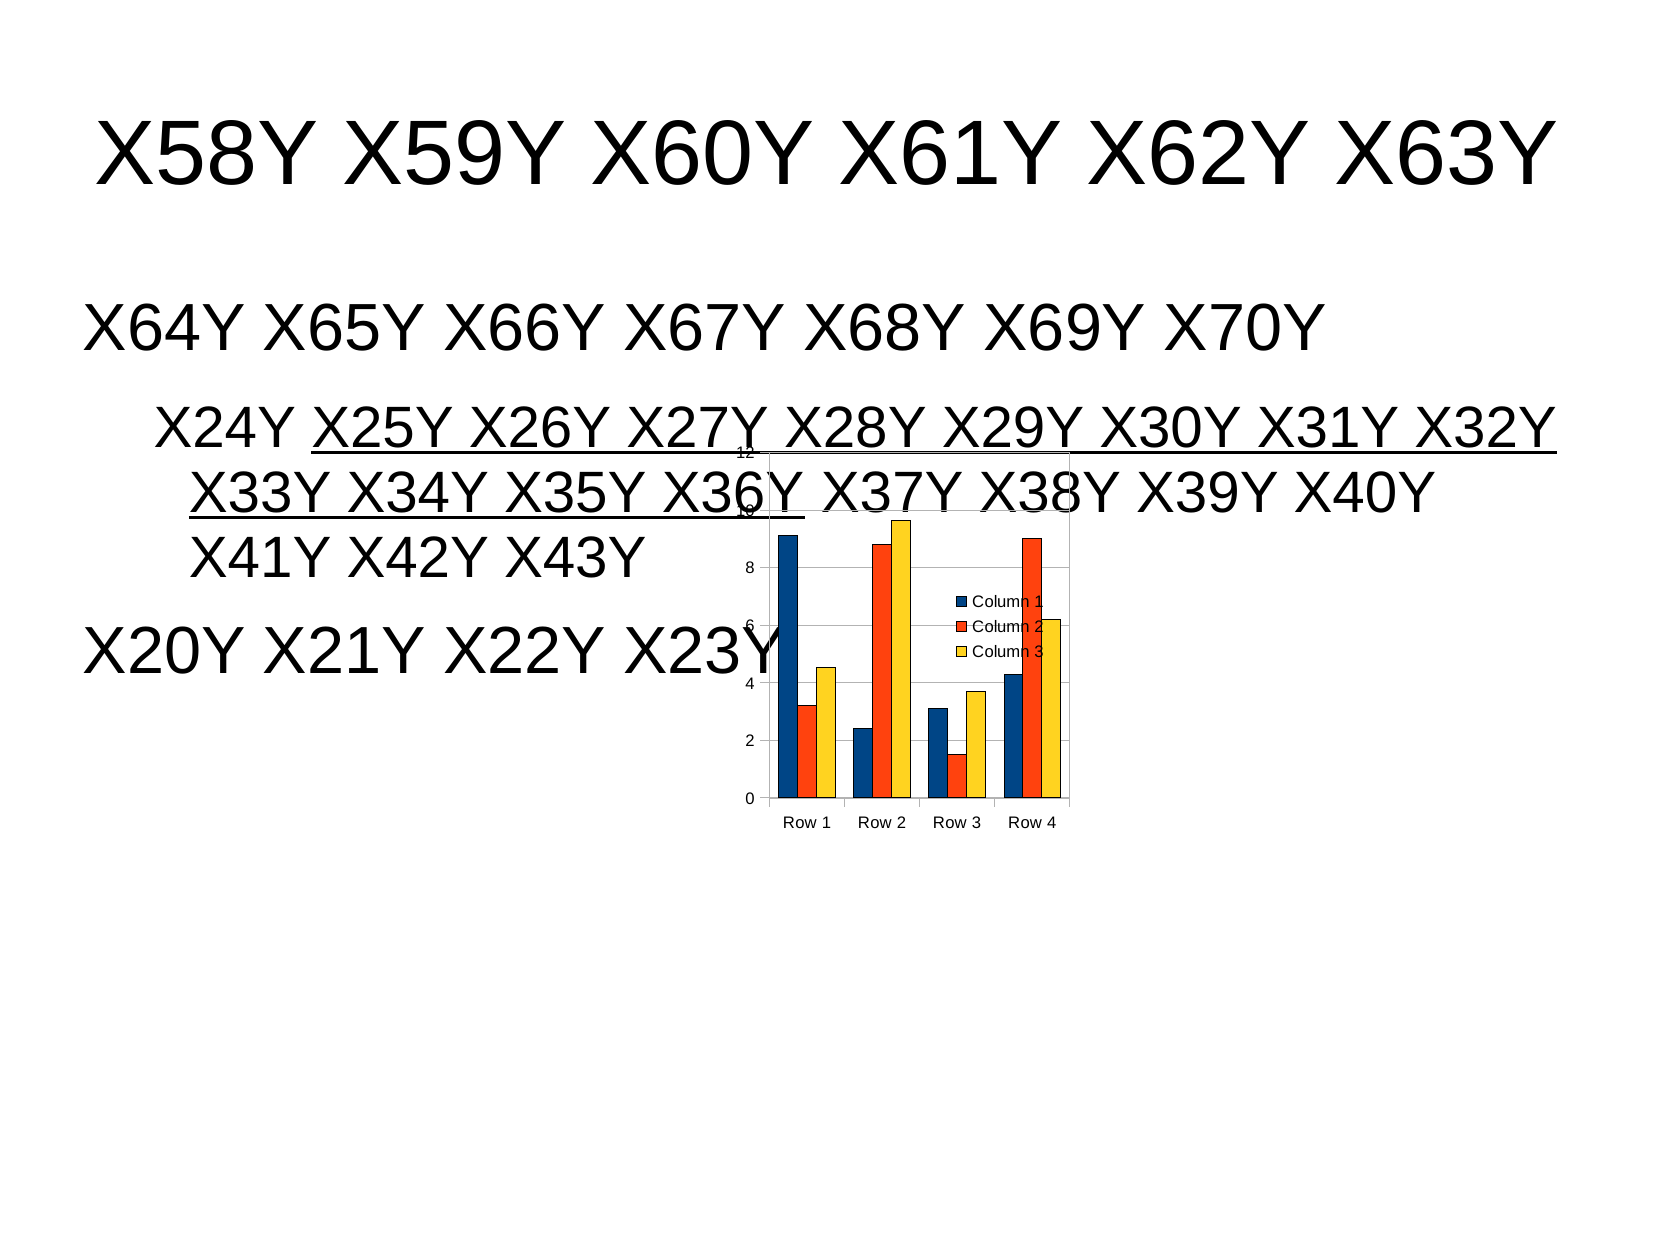

# X58Y X59Y X60Y X61Y X62Y X63Y
X64Y X65Y X66Y X67Y X68Y X69Y X70Y
X24Y X25Y X26Y X27Y X28Y X29Y X30Y X31Y X32Y X33Y X34Y X35Y X36Y X37Y X38Y X39Y X40Y X41Y X42Y X43Y
X20Y X21Y X22Y X23Y
### Chart
| Category | Column 1 | Column 2 | Column 3 |
|---|---|---|---|
| Row 1 | 9.1 | 3.2 | 4.54 |
| Row 2 | 2.4 | 8.8 | 9.65 |
| Row 3 | 3.1 | 1.5 | 3.7 |
| Row 4 | 4.3 | 9.02 | 6.2 |